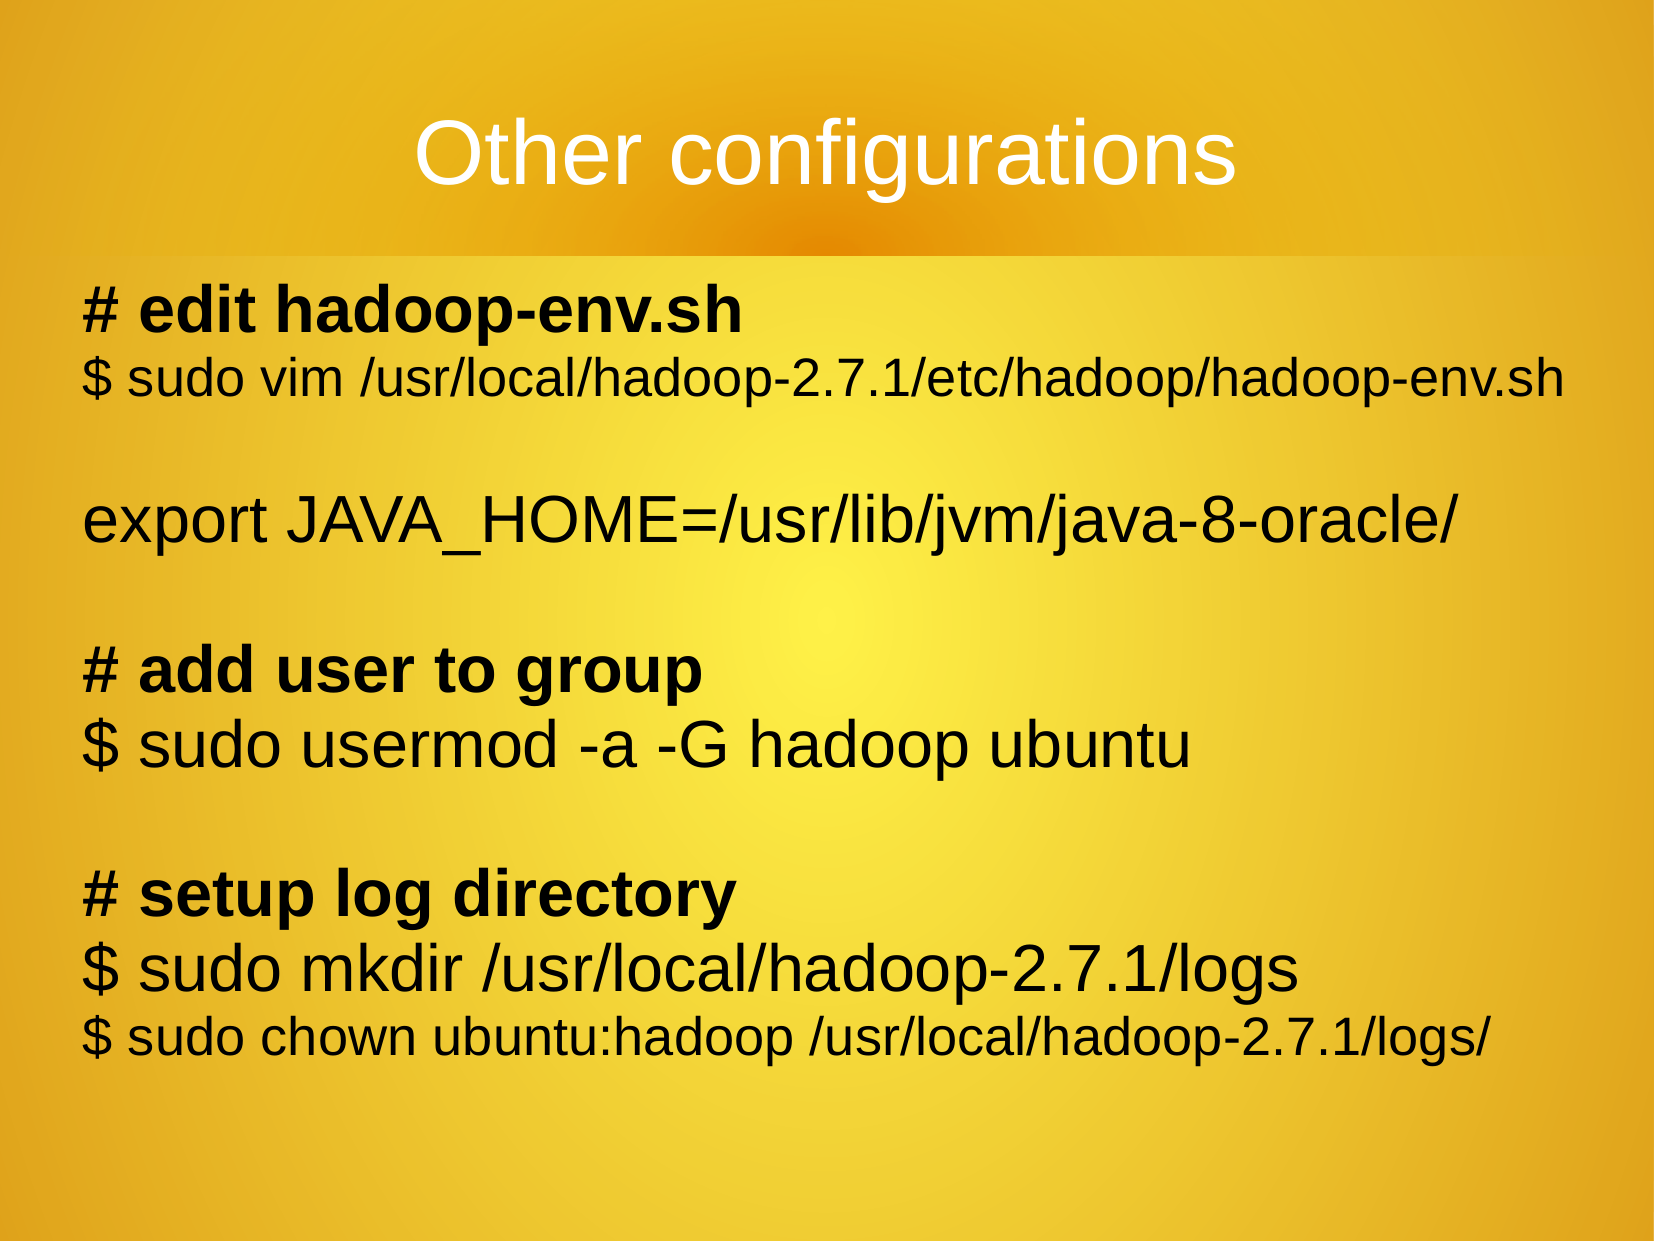

# Other configurations
# edit hadoop-env.sh
$ sudo vim /usr/local/hadoop-2.7.1/etc/hadoop/hadoop-env.sh
export JAVA_HOME=/usr/lib/jvm/java-8-oracle/
# add user to group
$ sudo usermod -a -G hadoop ubuntu
# setup log directory
$ sudo mkdir /usr/local/hadoop-2.7.1/logs
$ sudo chown ubuntu:hadoop /usr/local/hadoop-2.7.1/logs/